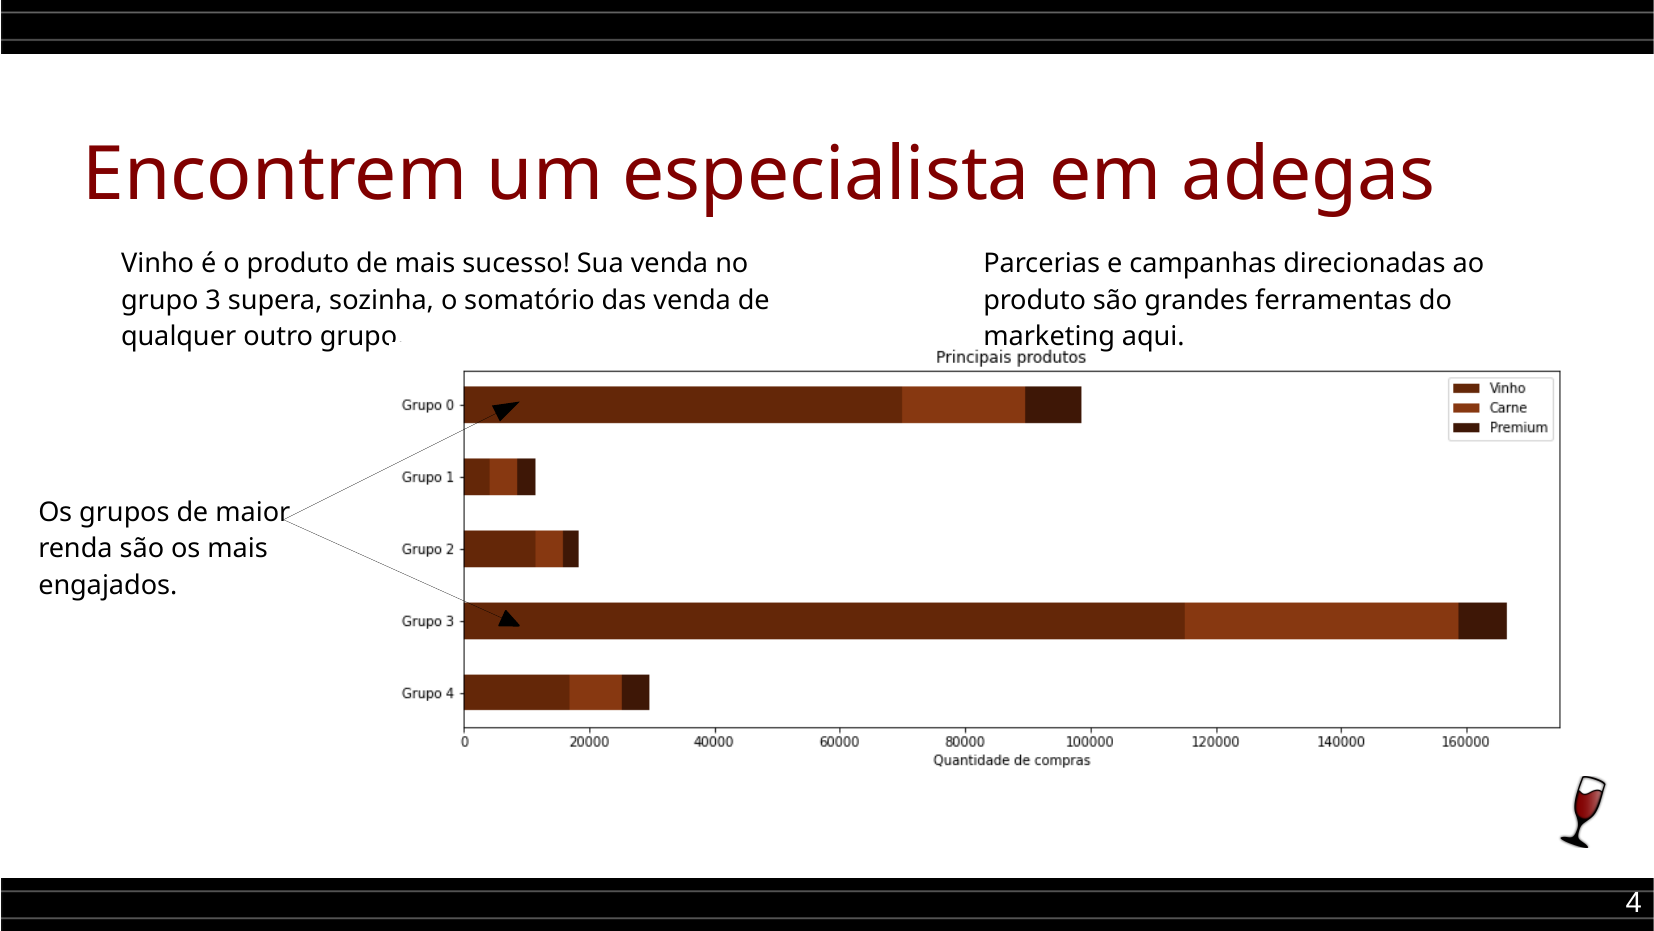

# Encontrem um especialista em adegas
Vinho é o produto de mais sucesso! Sua venda no grupo 3 supera, sozinha, o somatório das venda de qualquer outro grupo.
Parcerias e campanhas direcionadas ao produto são grandes ferramentas do marketing aqui.
Os grupos de maior renda são os mais engajados.